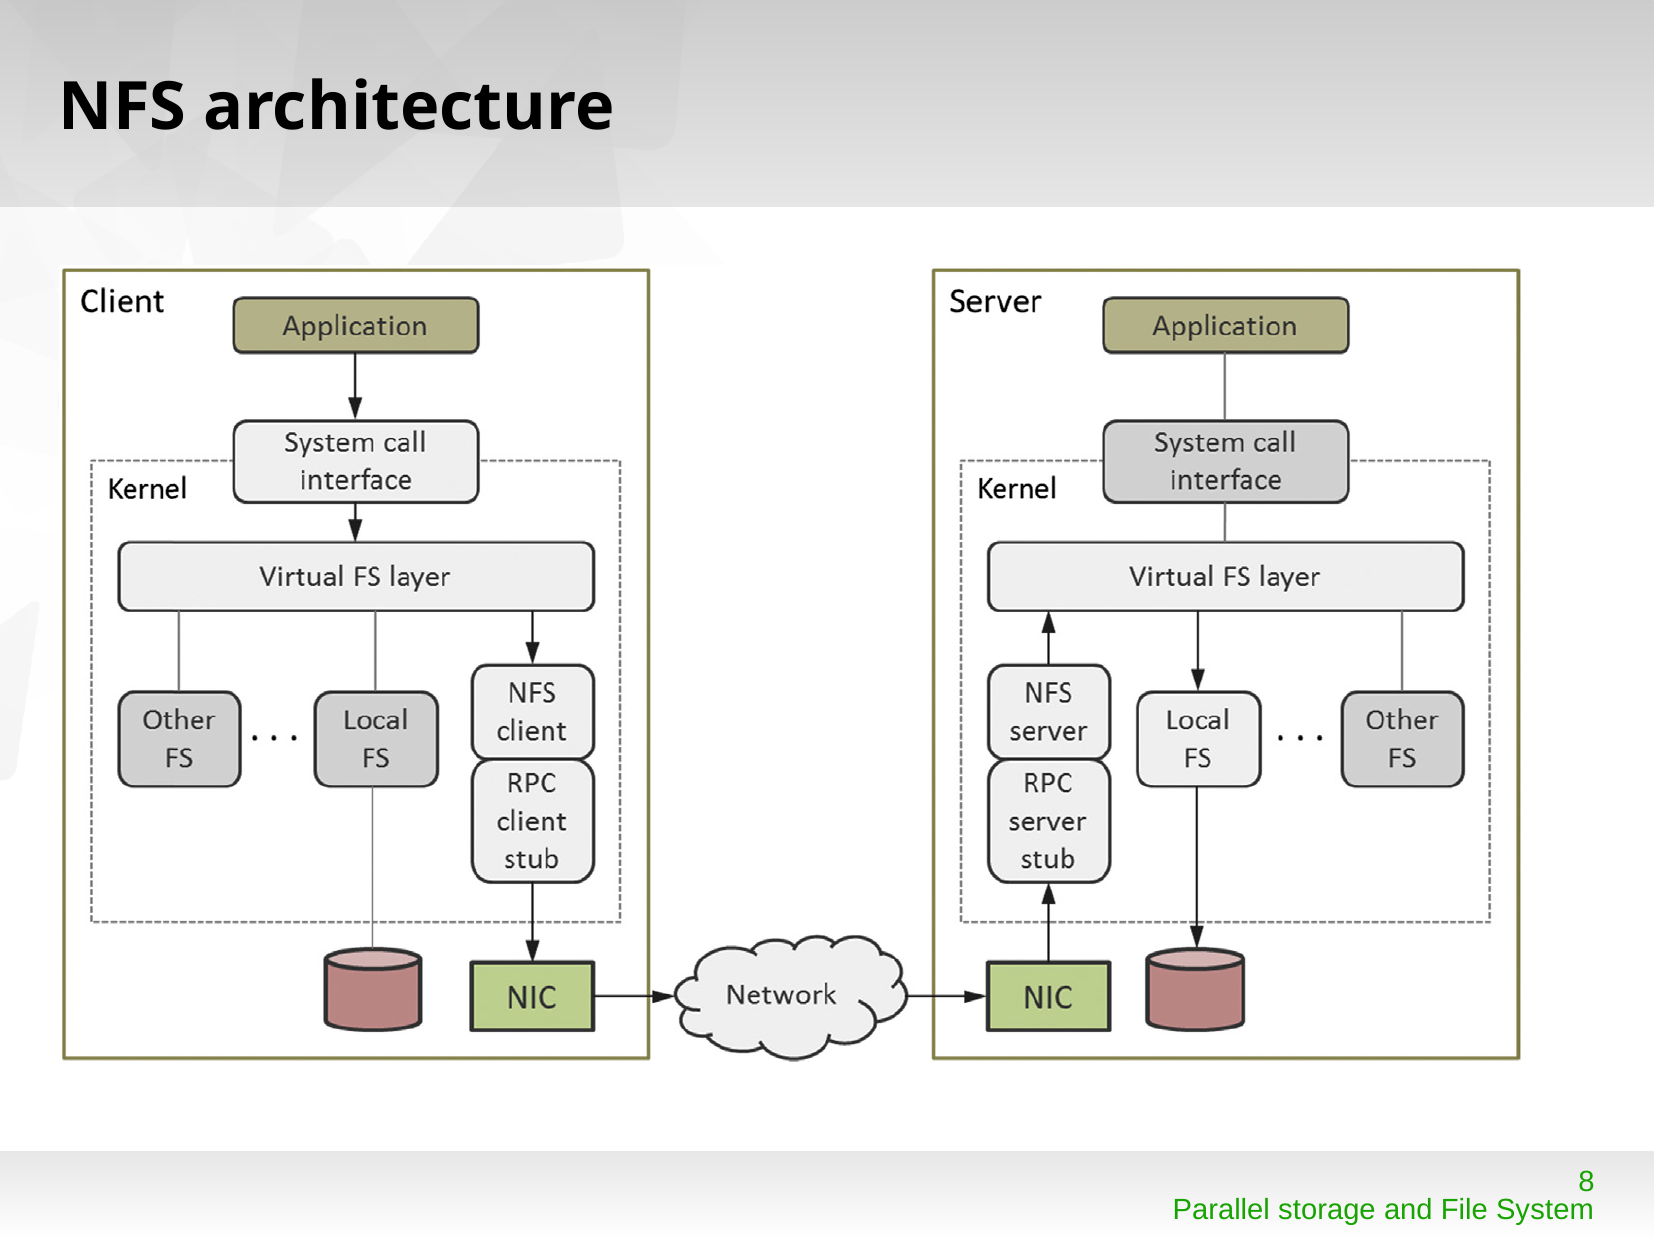

# NFS architecture
8
Parallel storage and File System